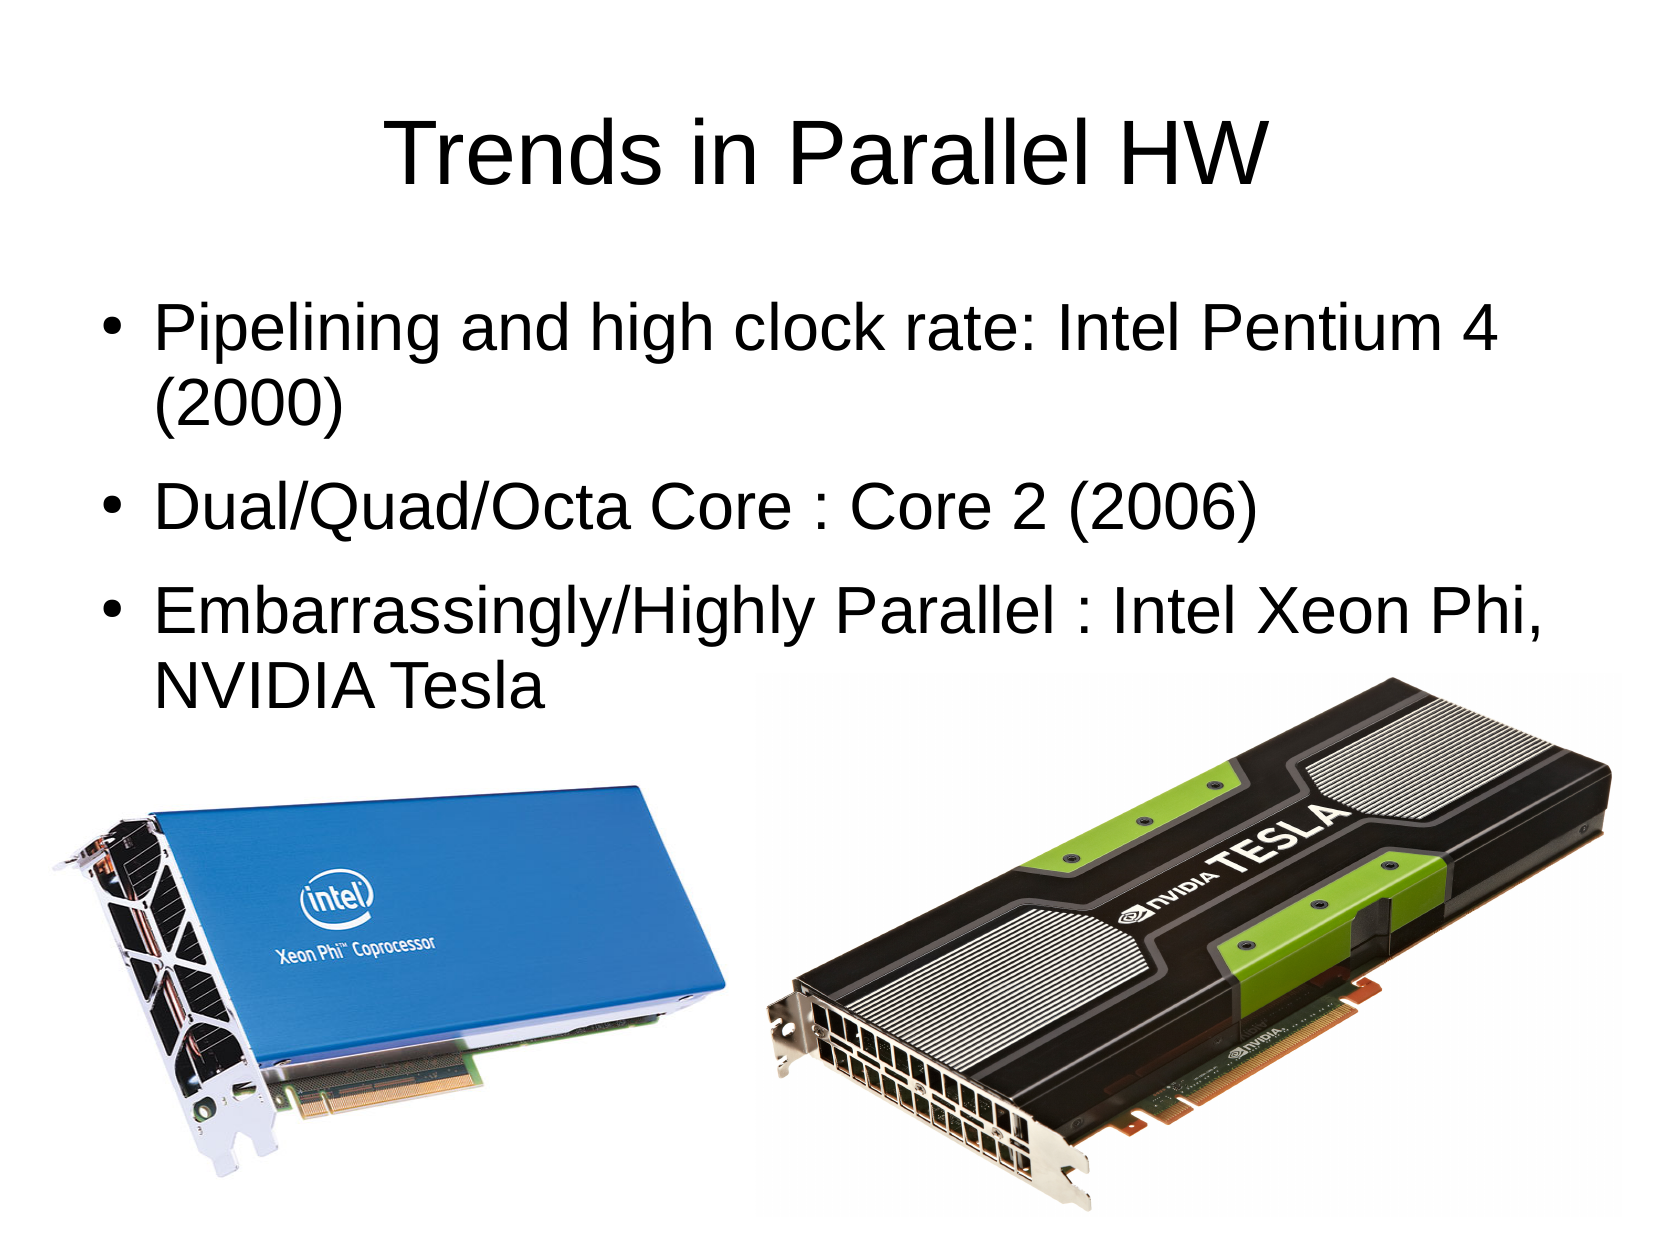

# Trends in Parallel HW
Pipelining and high clock rate: Intel Pentium 4 (2000)
Dual/Quad/Octa Core : Core 2 (2006)
Embarrassingly/Highly Parallel : Intel Xeon Phi, NVIDIA Tesla